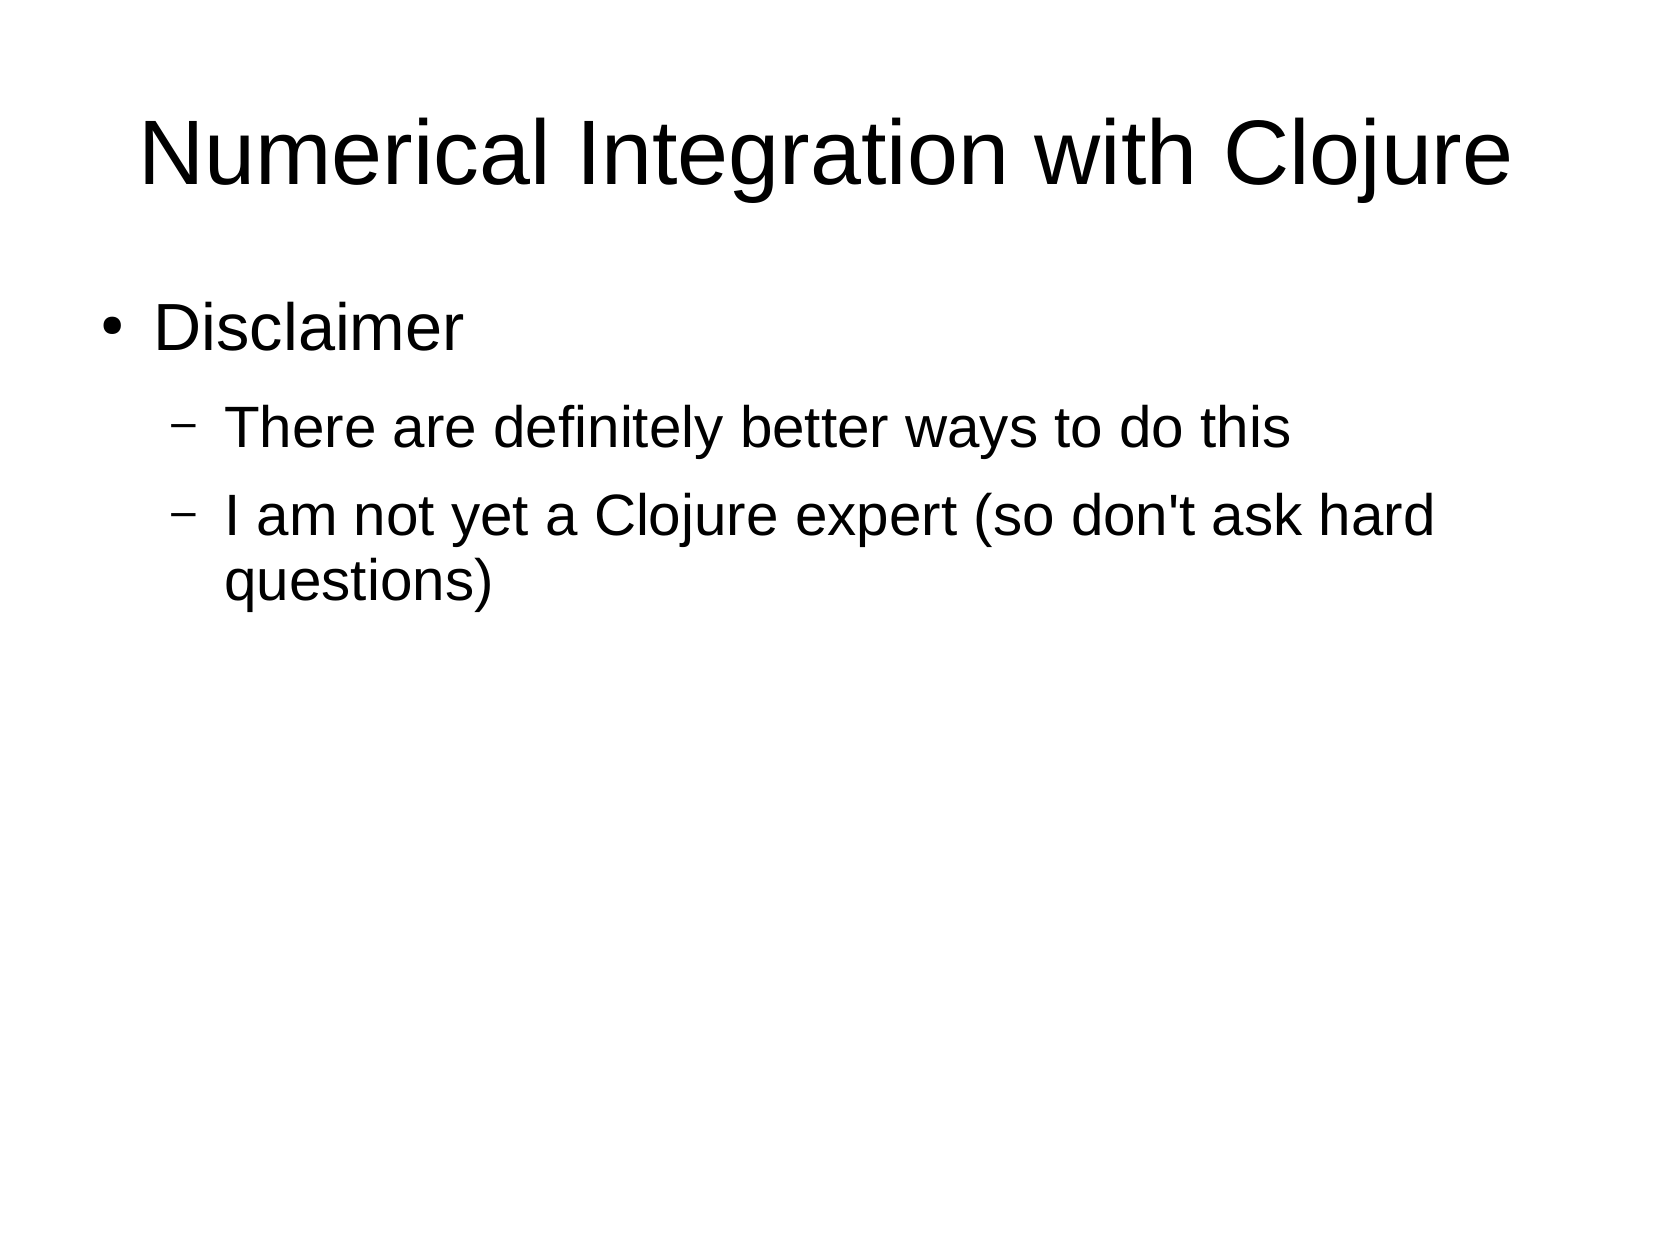

# Numerical Integration with Clojure
Disclaimer
There are definitely better ways to do this
I am not yet a Clojure expert (so don't ask hard questions)